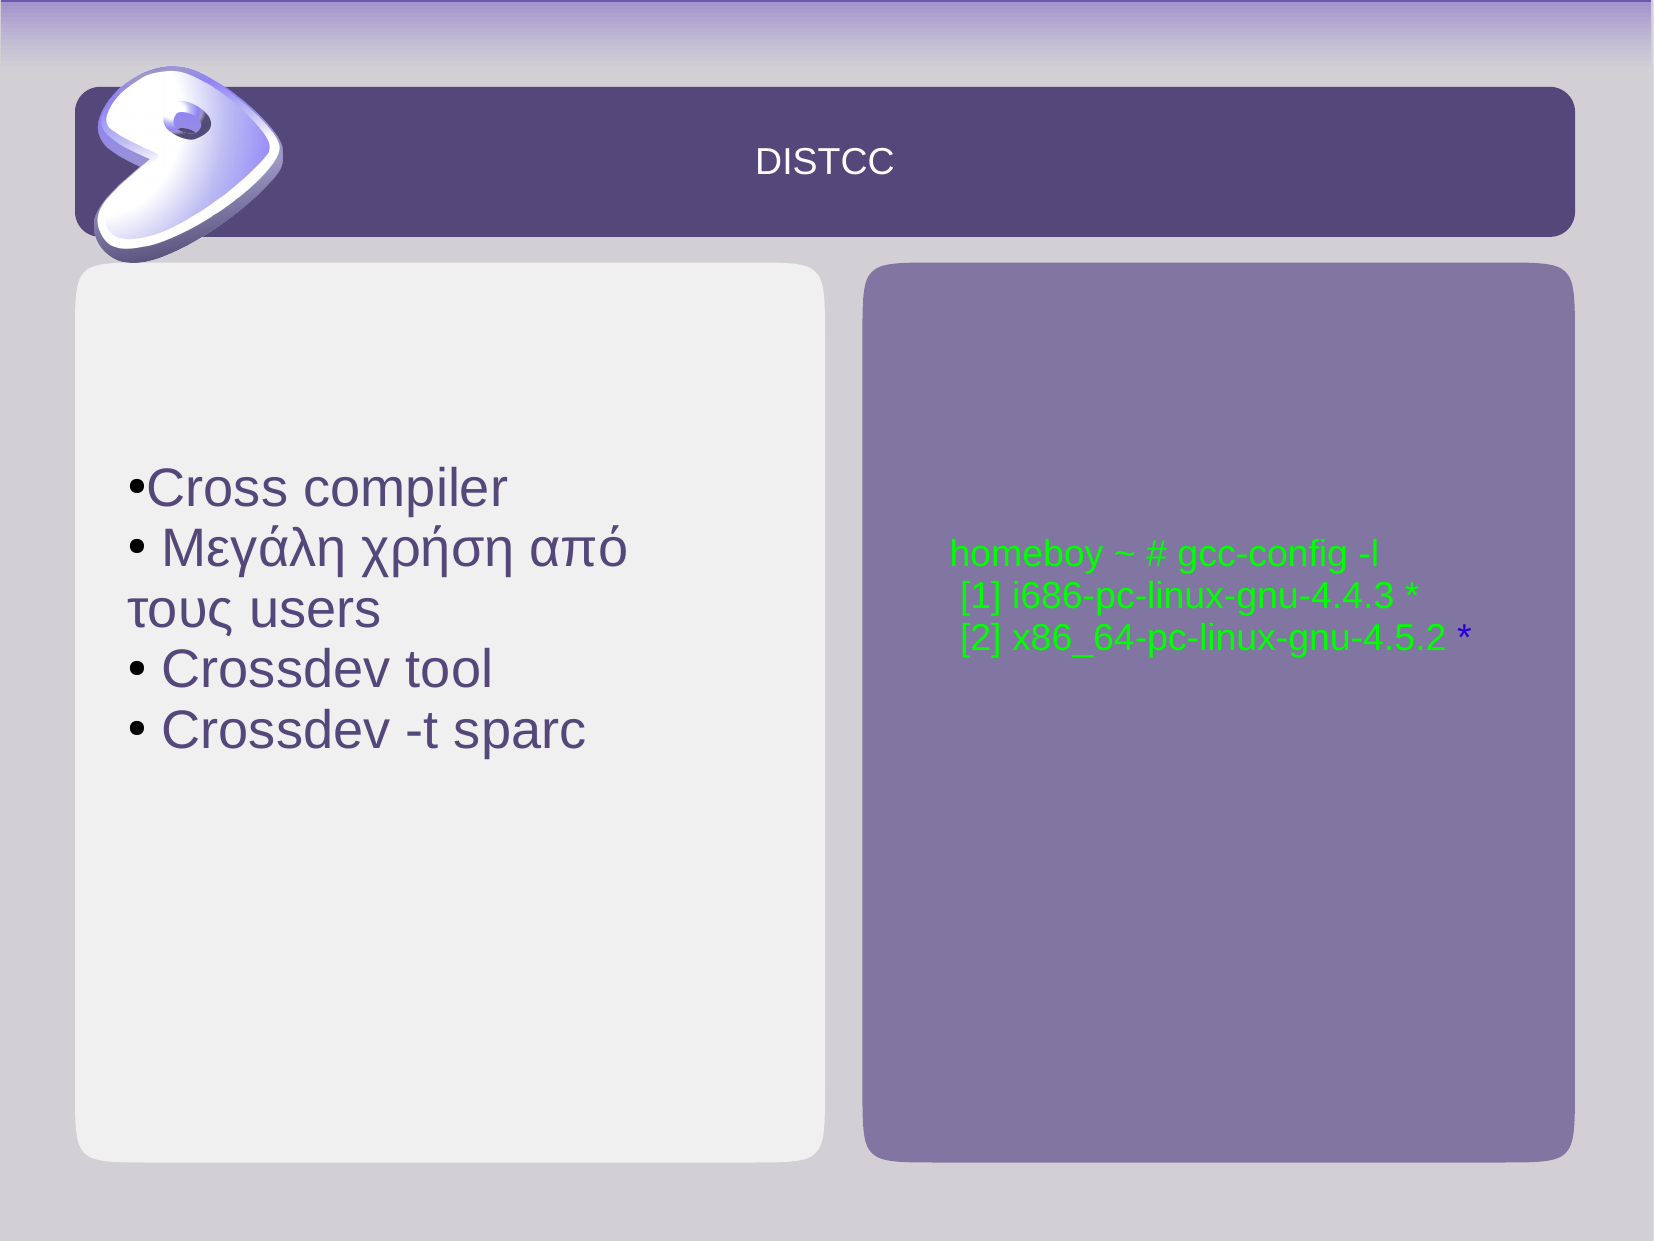

#
DISTCC
Cross compiler
 Μεγάλη χρήση από τους users
 Crossdev tool
 Crossdev -t sparc
homeboy ~ # gcc-config -l
 [1] i686-pc-linux-gnu-4.4.3 *
 [2] x86_64-pc-linux-gnu-4.5.2 *